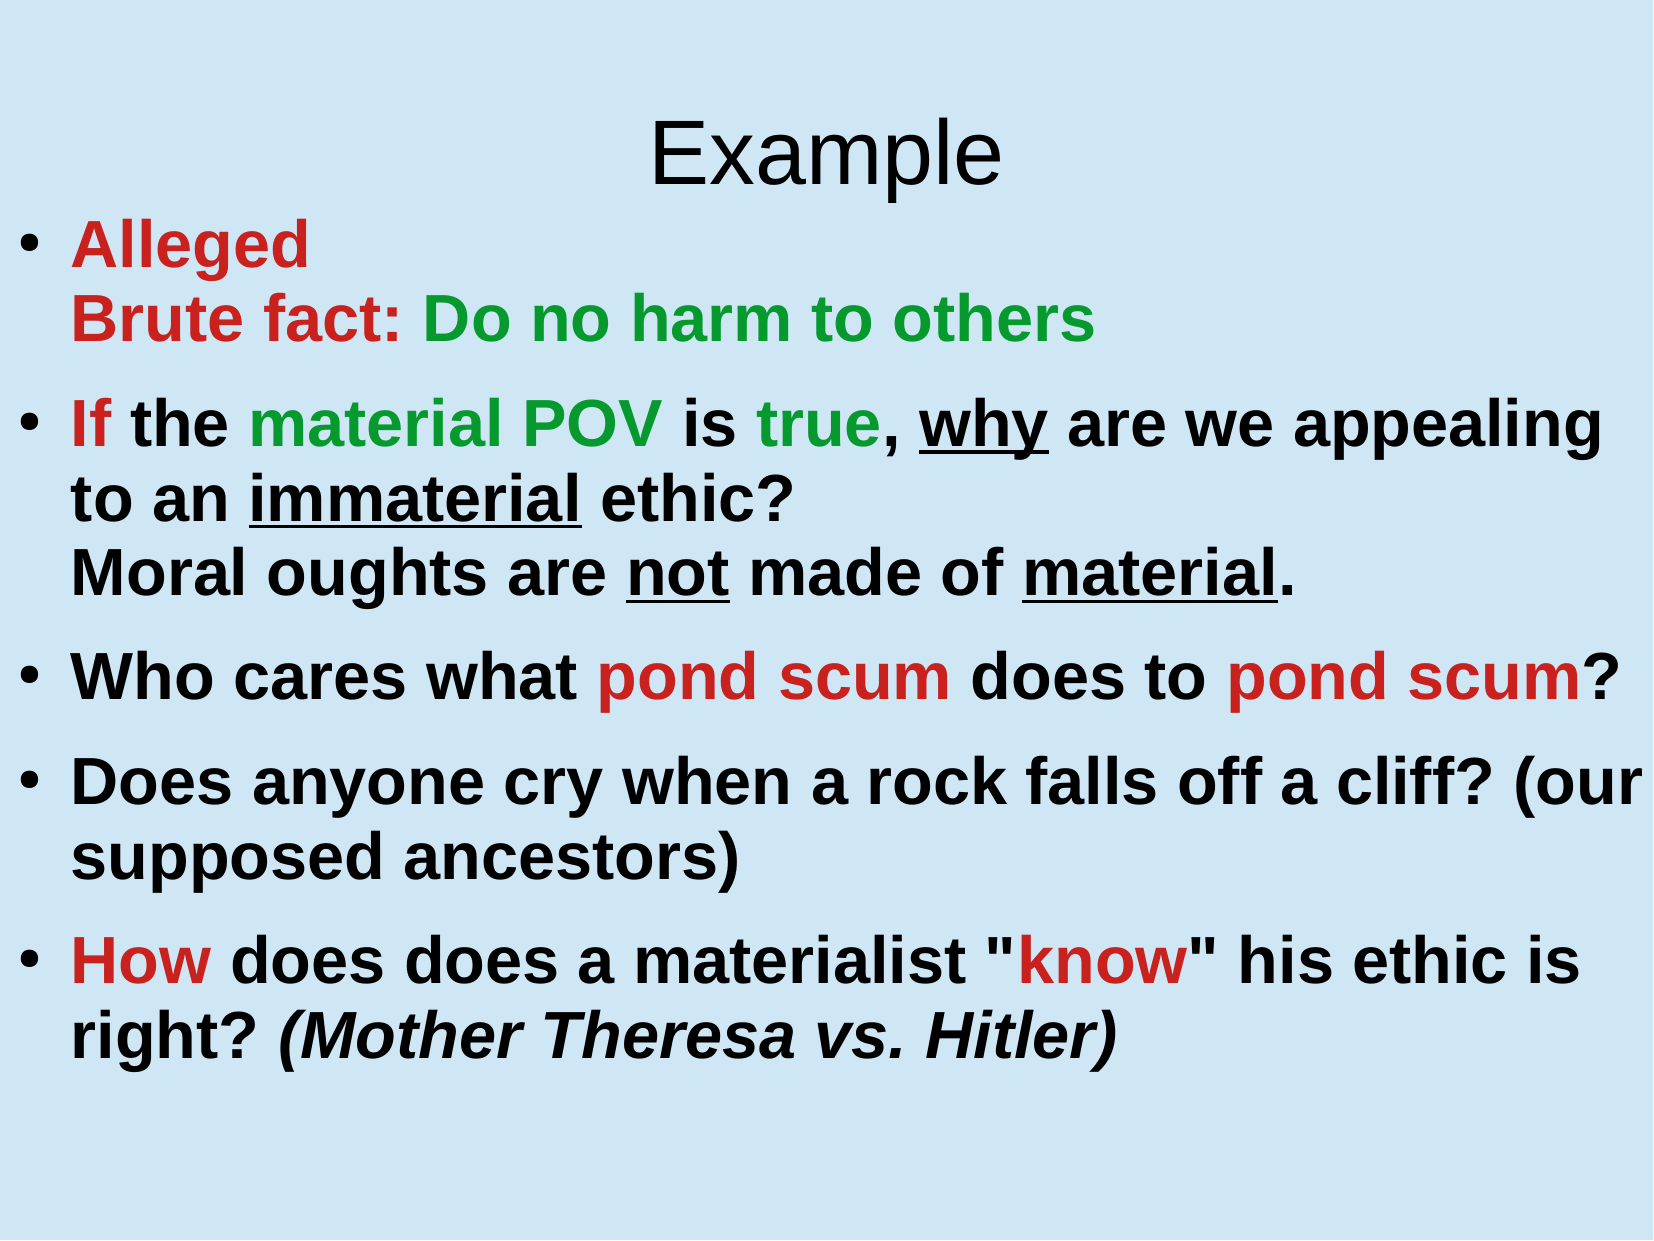

# Example
Alleged
Brute fact: Do no harm to others
If the material POV is true, why are we appealing to an immaterial ethic?
Moral oughts are not made of material.
Who cares what pond scum does to pond scum?
Does anyone cry when a rock falls off a cliff? (our supposed ancestors)
How does does a materialist "know" his ethic is right? (Mother Theresa vs. Hitler)